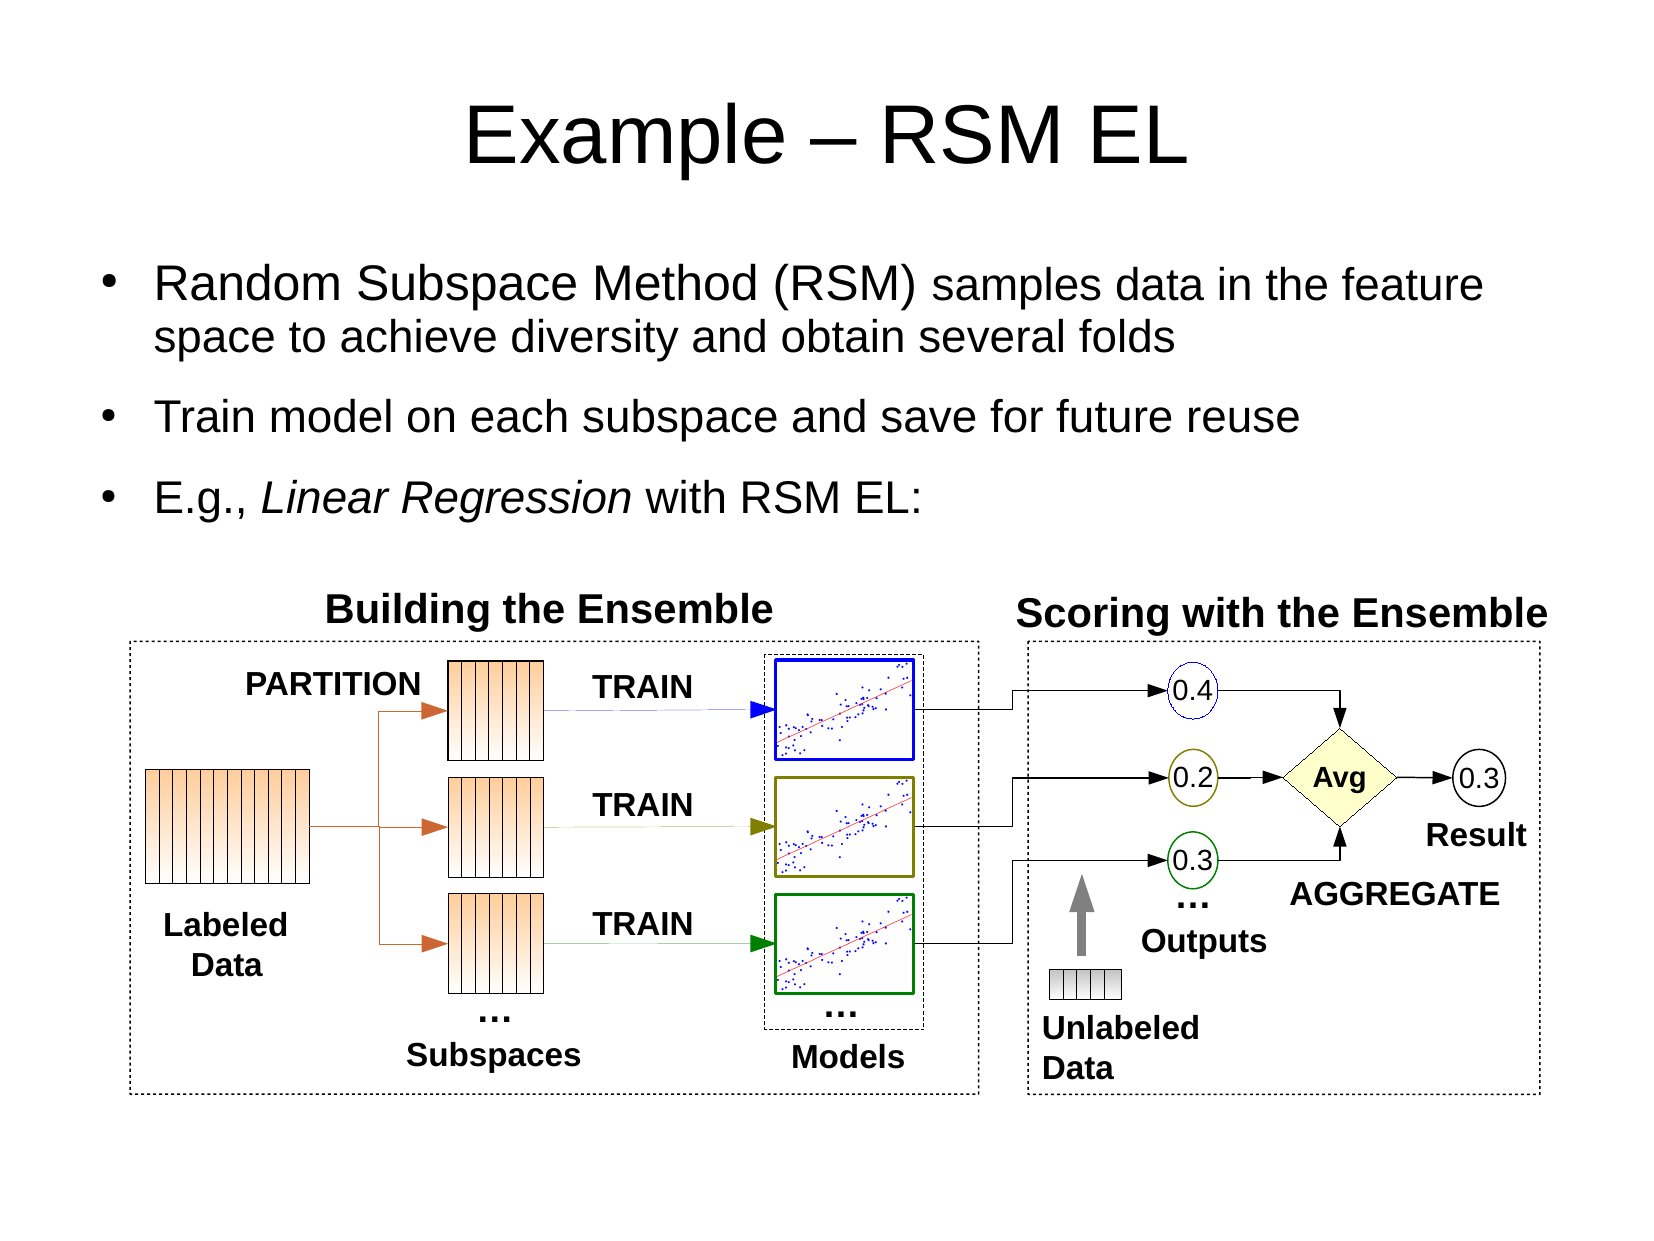

# Example – RSM EL
Random Subspace Method (RSM) samples data in the feature space to achieve diversity and obtain several folds
Train model on each subspace and save for future reuse
E.g., Linear Regression with RSM EL:
Building the Ensemble
Scoring with the Ensemble
 TRAIN
 TRAIN
 TRAIN
…
…
Models
PARTITION
…
 Subspaces
0.4
0.2
0.3
Avg
0.3
Result
AGGREGATE
Labeled
 Data
…
Outputs
Unlabeled
Data